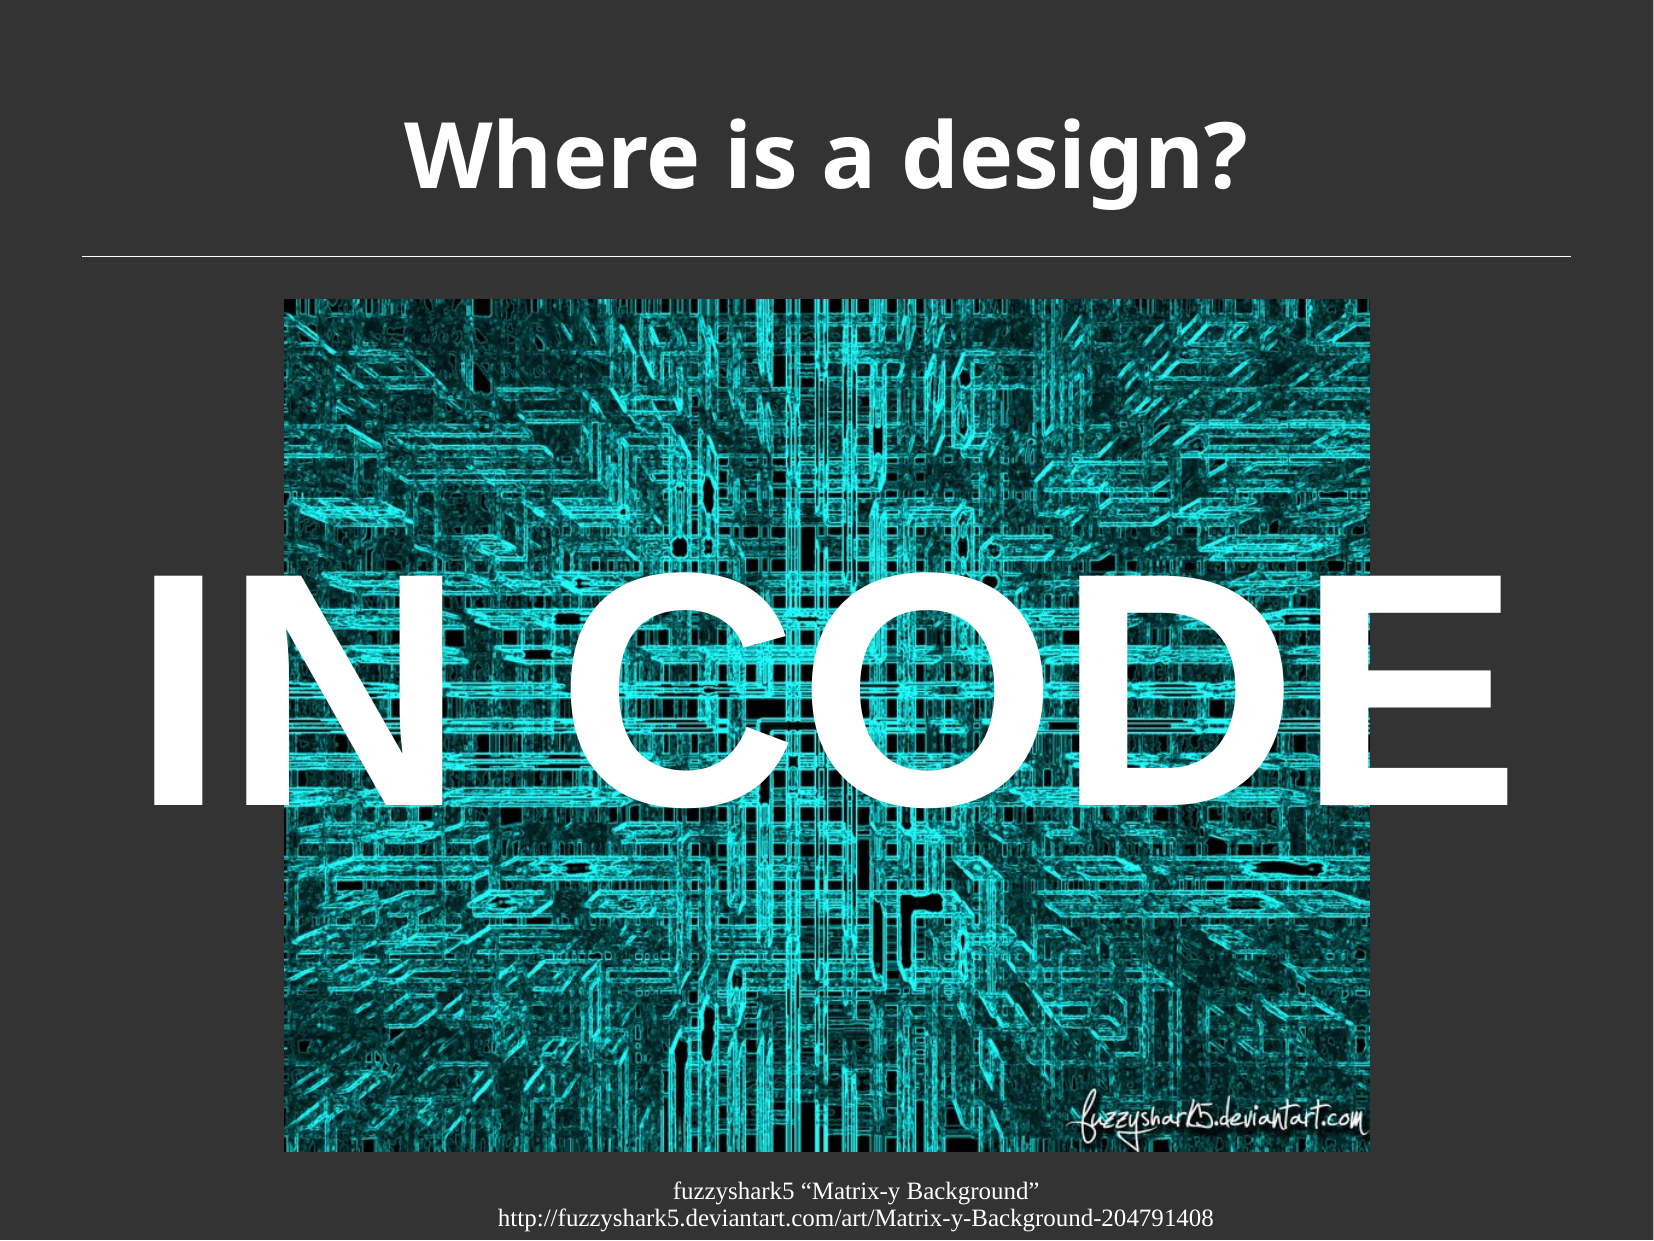

# Where is a design?
IN CODE
fuzzyshark5 “Matrix-y Background”
http://fuzzyshark5.deviantart.com/art/Matrix-y-Background-204791408